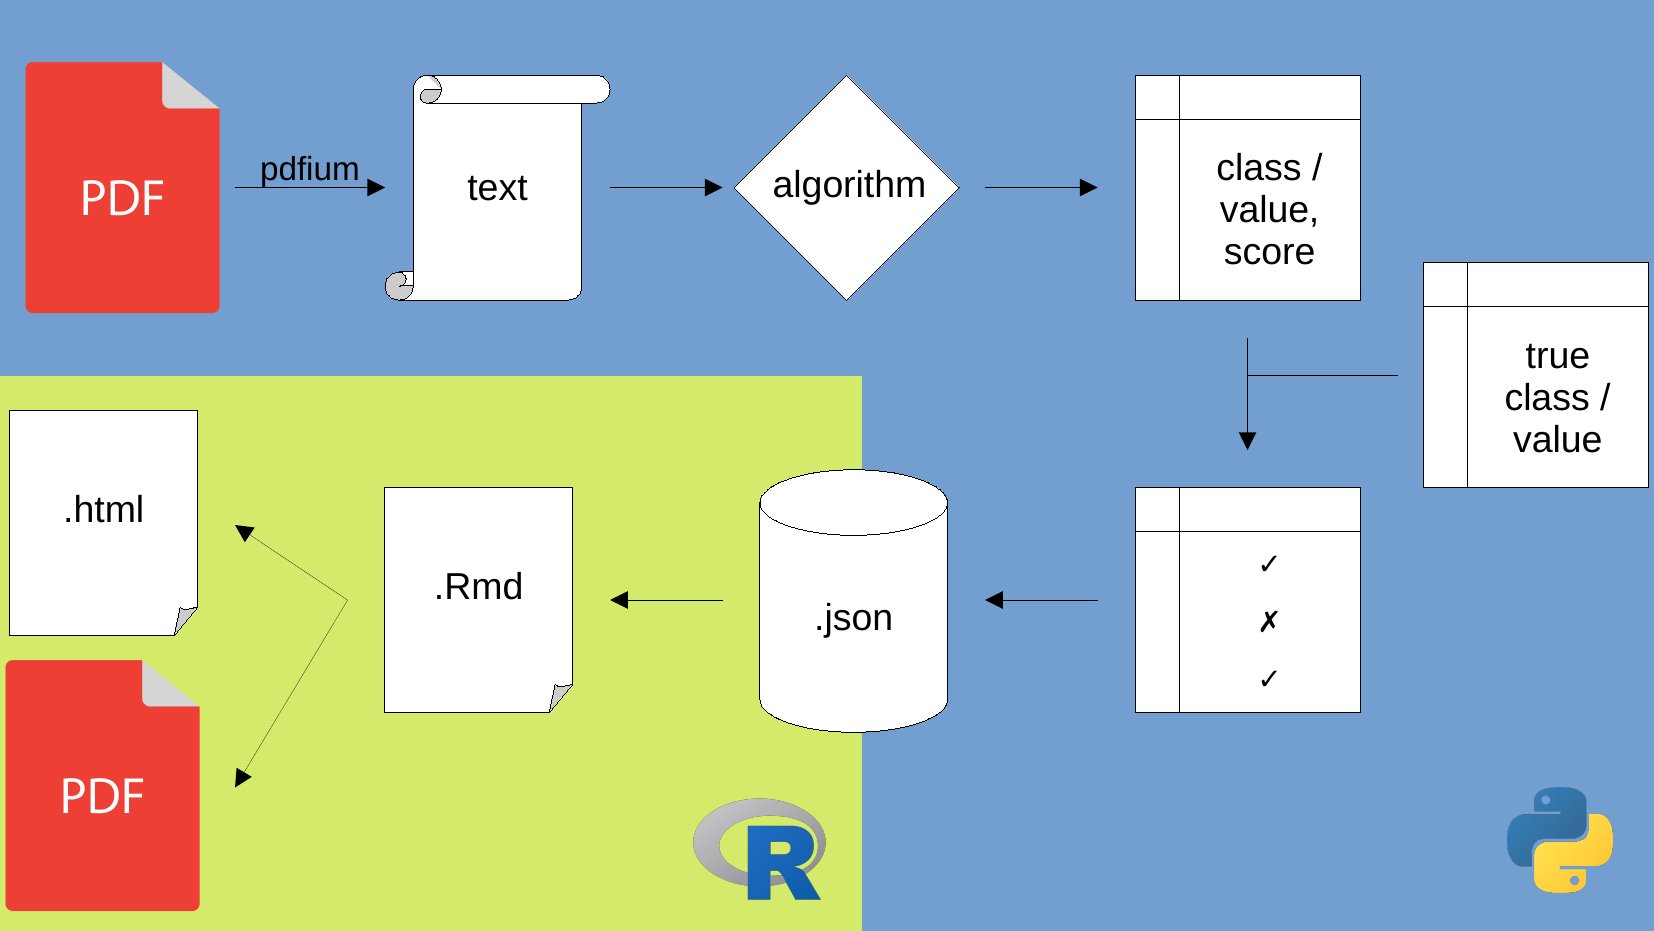

text
algorithm
class / value,
score
pdfium
true class /
value
.html
.json
.Rmd
✓
✗
✓